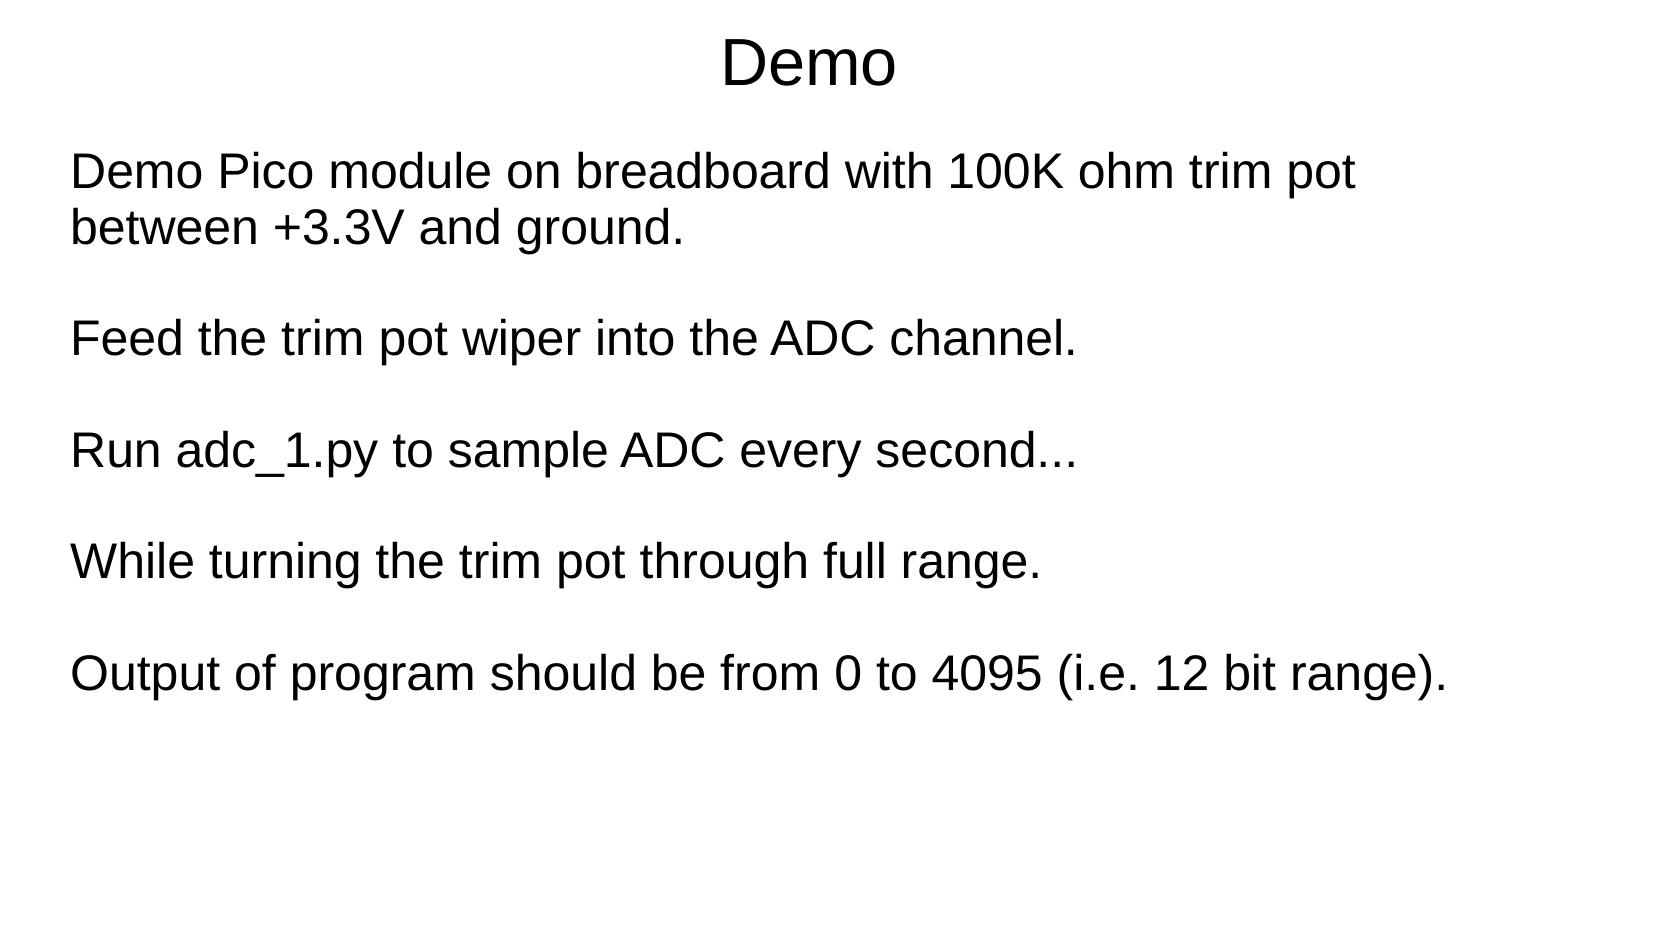

# Demo
Demo Pico module on breadboard with 100K ohm trim pot between +3.3V and ground.
Feed the trim pot wiper into the ADC channel.
Run adc_1.py to sample ADC every second...
While turning the trim pot through full range.
Output of program should be from 0 to 4095 (i.e. 12 bit range).